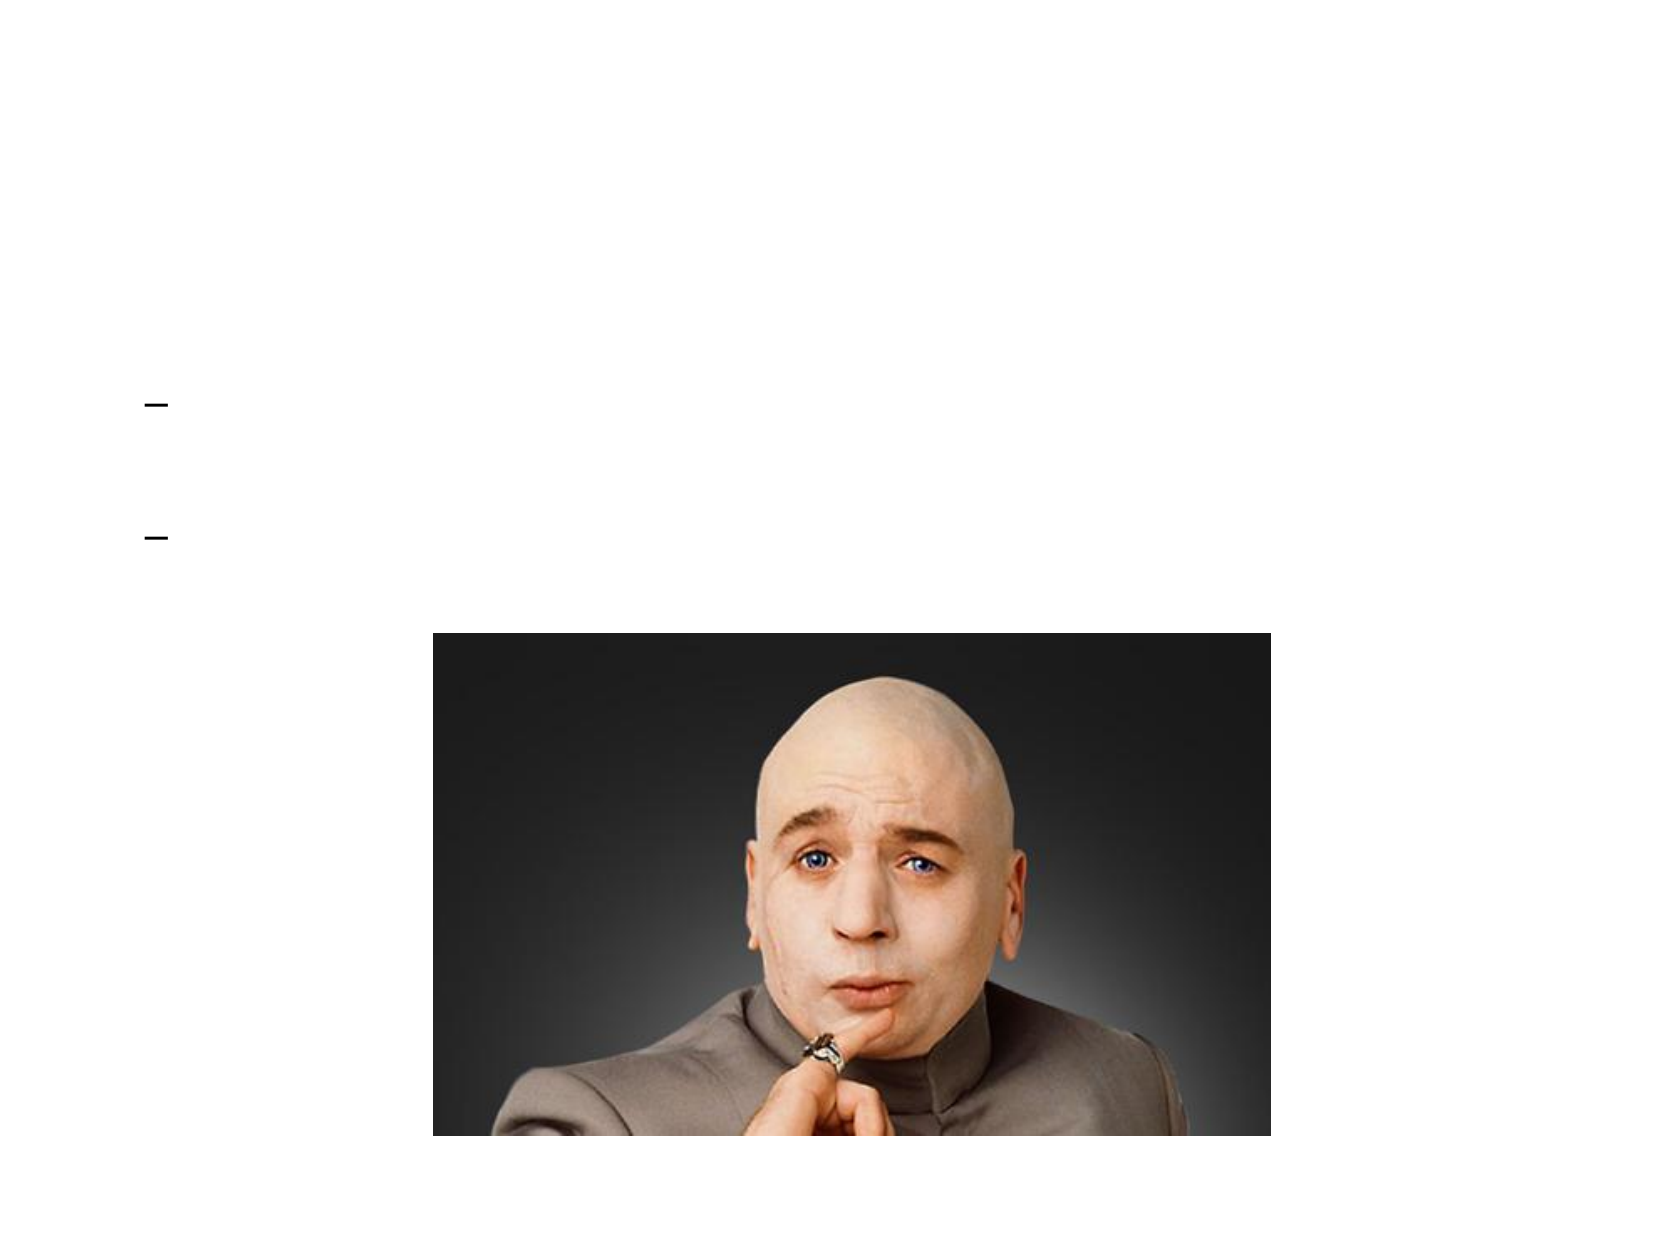

# Gerenciando processos
renice
Ajusta o 'nível de niceness' de um processo que está em execução
Modo de uso: renice <nível> <pid do processo>